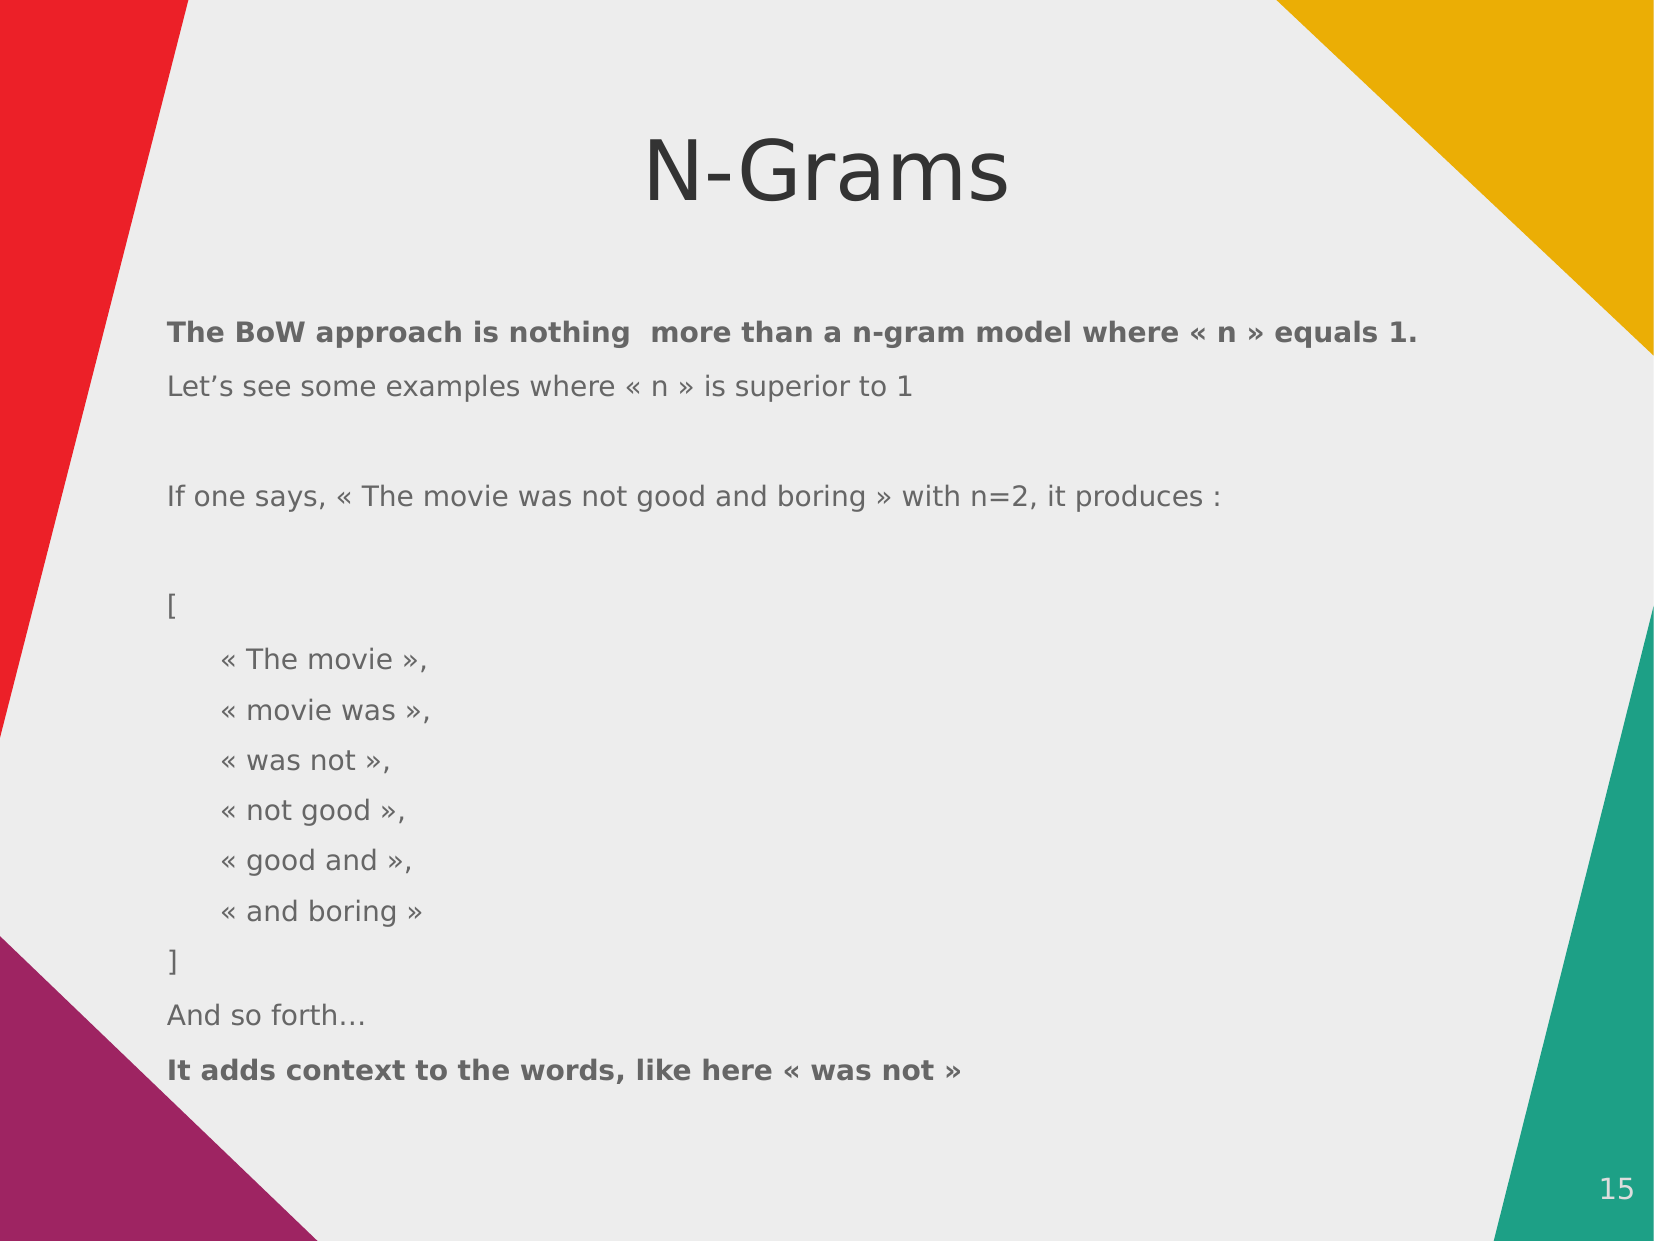

# N-Grams
The BoW approach is nothing more than a n-gram model where « n » equals 1.
Let’s see some examples where « n » is superior to 1
If one says, « The movie was not good and boring » with n=2, it produces :
[
« The movie »,
« movie was »,
« was not »,
« not good »,
« good and »,
« and boring »
]
And so forth…
It adds context to the words, like here « was not »
15